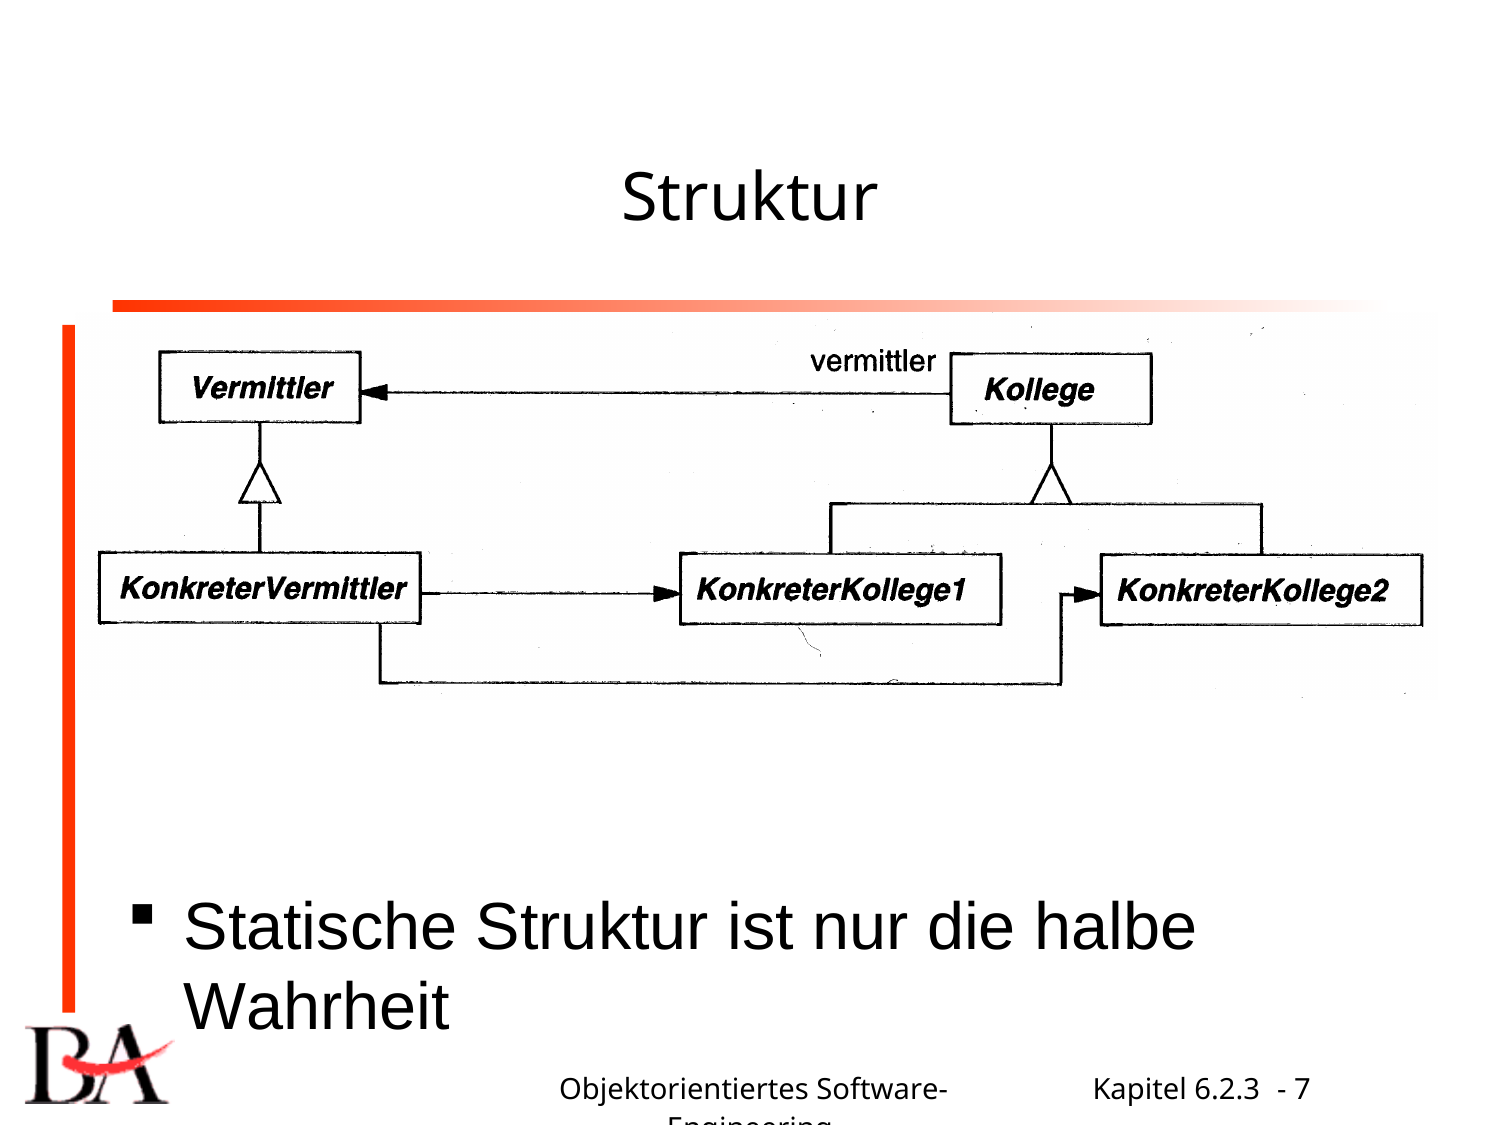

# Struktur
Statische Struktur ist nur die halbe Wahrheit
7